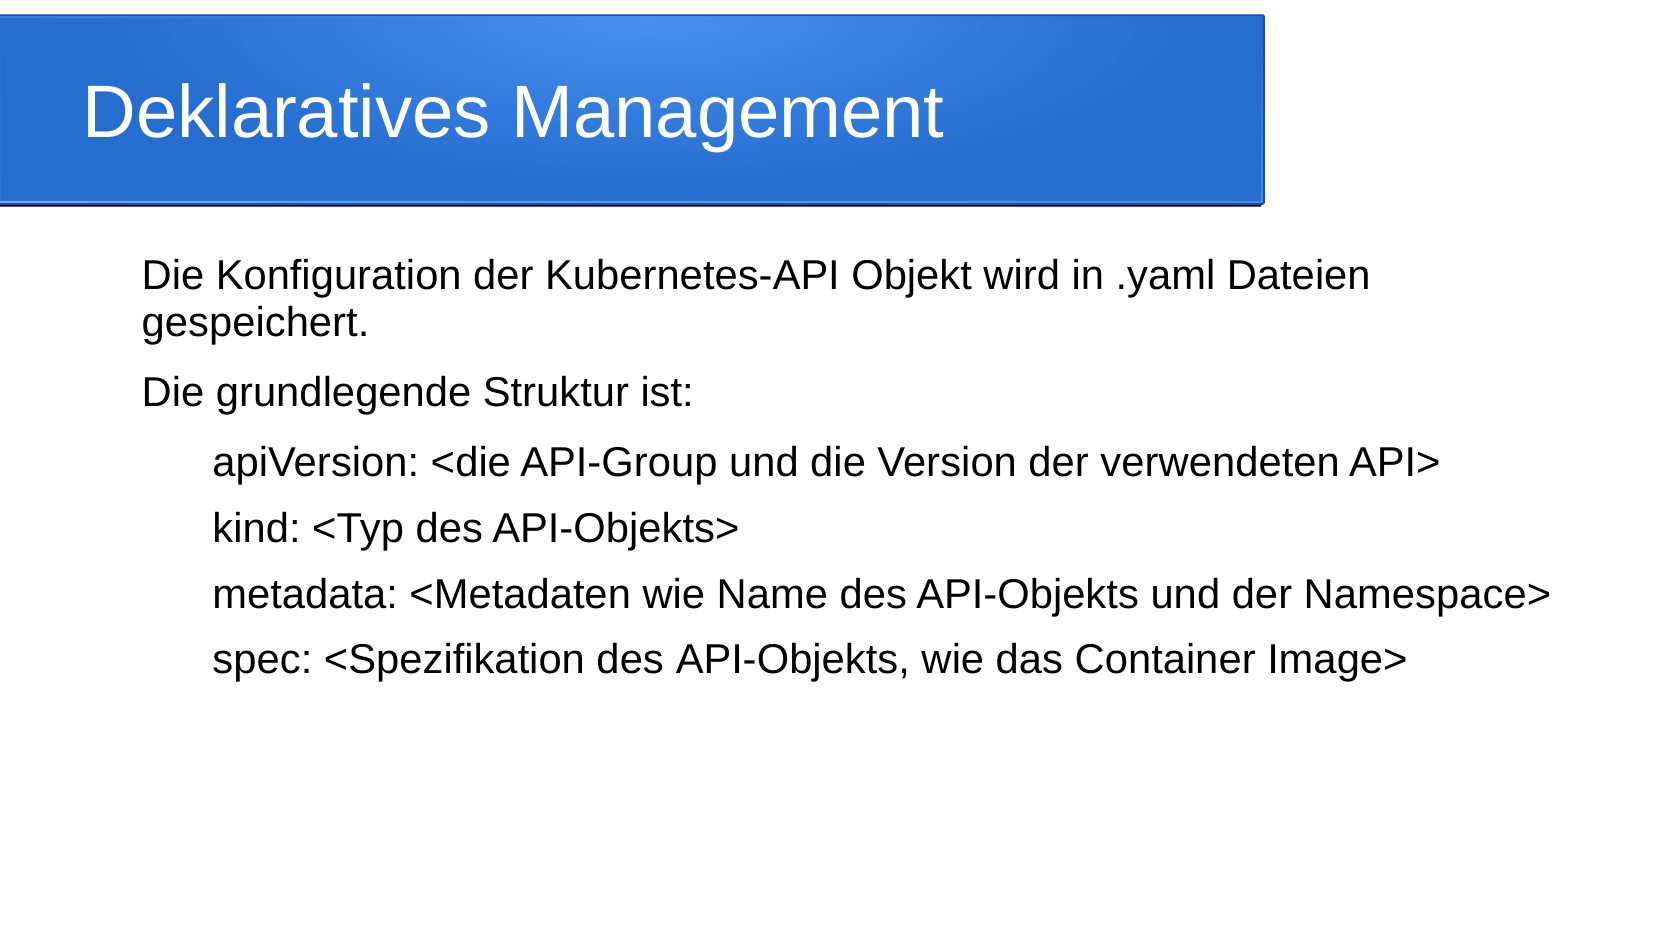

# Deklaratives Management
Die Konfiguration der Kubernetes-API Objekt wird in .yaml Dateien gespeichert.
Die grundlegende Struktur ist:
apiVersion: <die API-Group und die Version der verwendeten API>
kind: <Typ des API-Objekts>
metadata: <Metadaten wie Name des API-Objekts und der Namespace>
spec: <Spezifikation des API-Objekts, wie das Container Image>